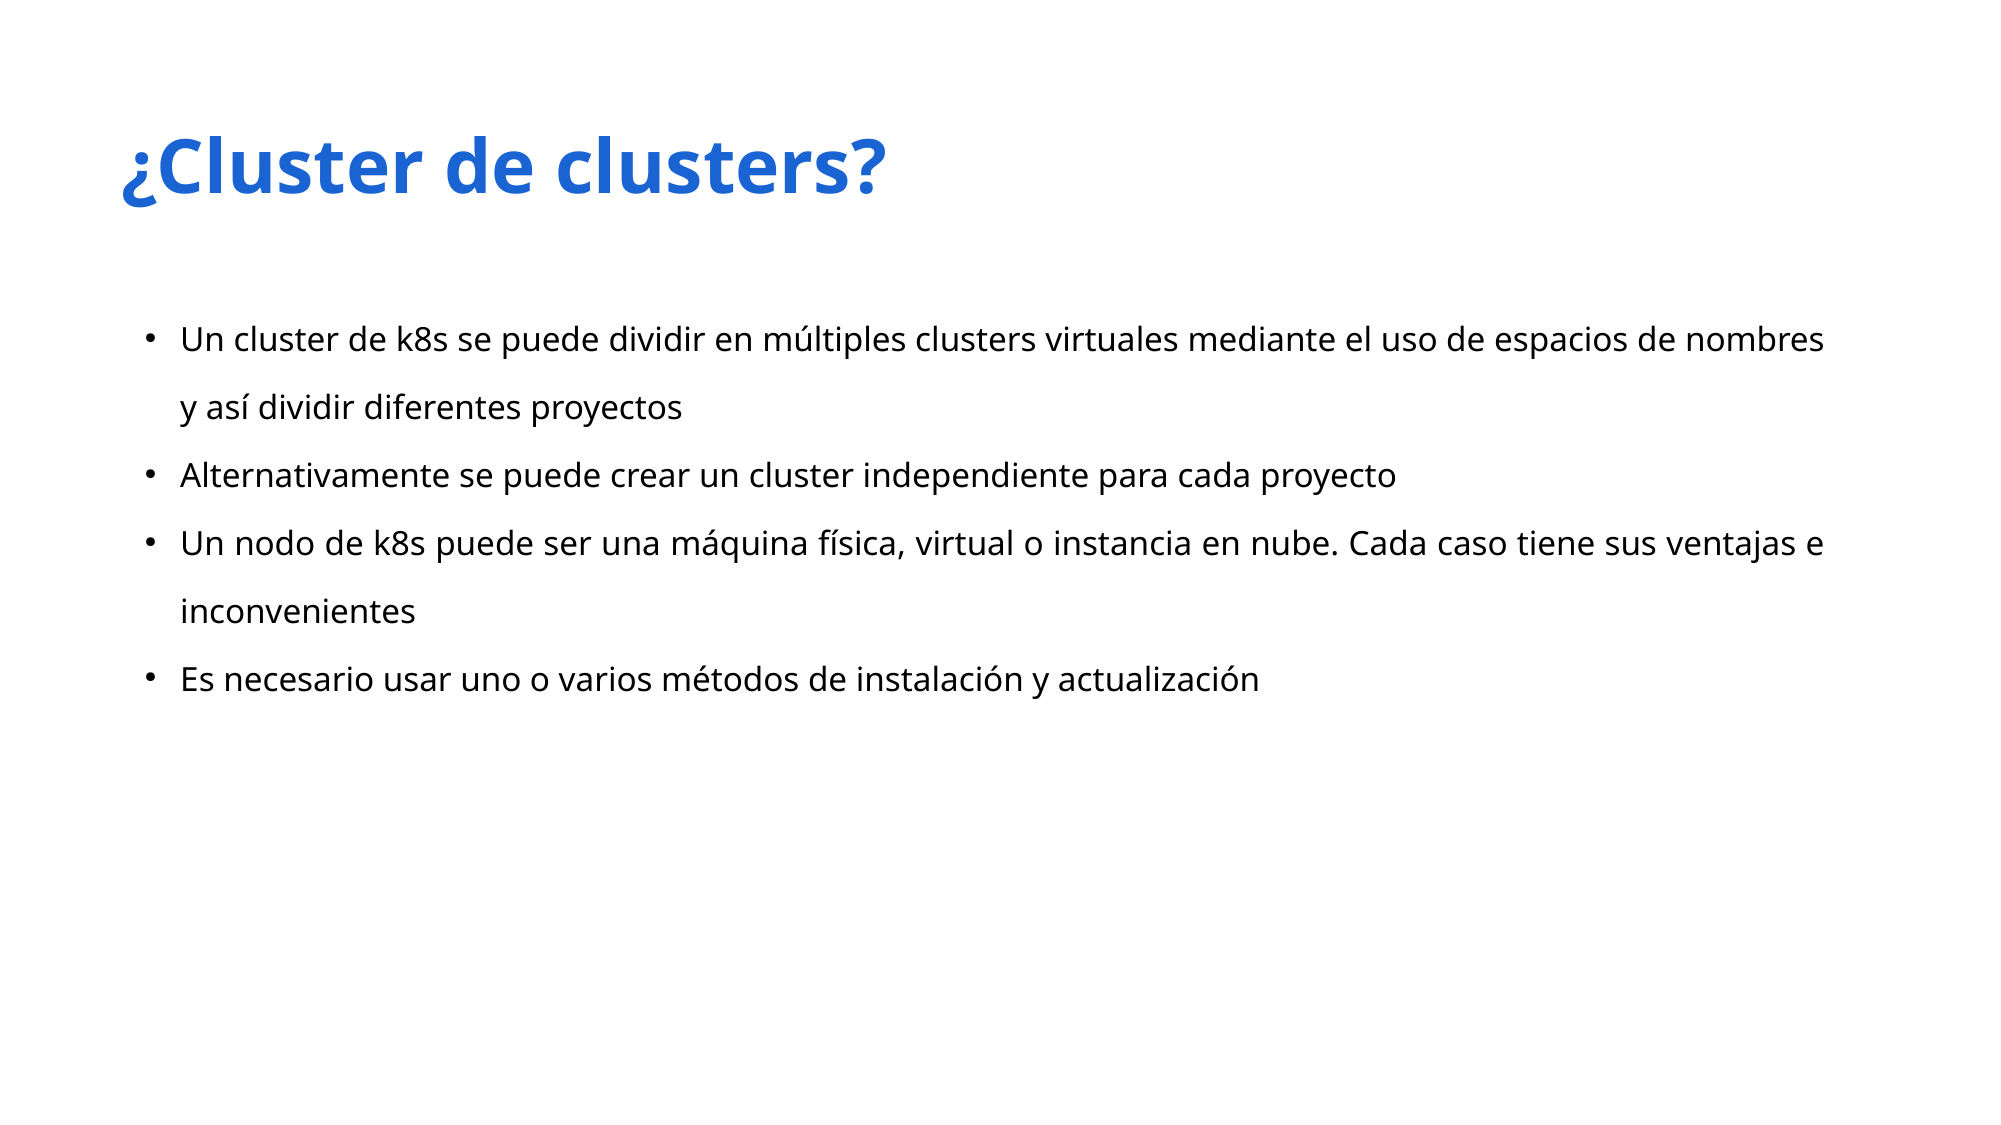

¿Cluster de clusters?
Un cluster de k8s se puede dividir en múltiples clusters virtuales mediante el uso de espacios de nombres y así dividir diferentes proyectos
Alternativamente se puede crear un cluster independiente para cada proyecto
Un nodo de k8s puede ser una máquina física, virtual o instancia en nube. Cada caso tiene sus ventajas e inconvenientes
Es necesario usar uno o varios métodos de instalación y actualización